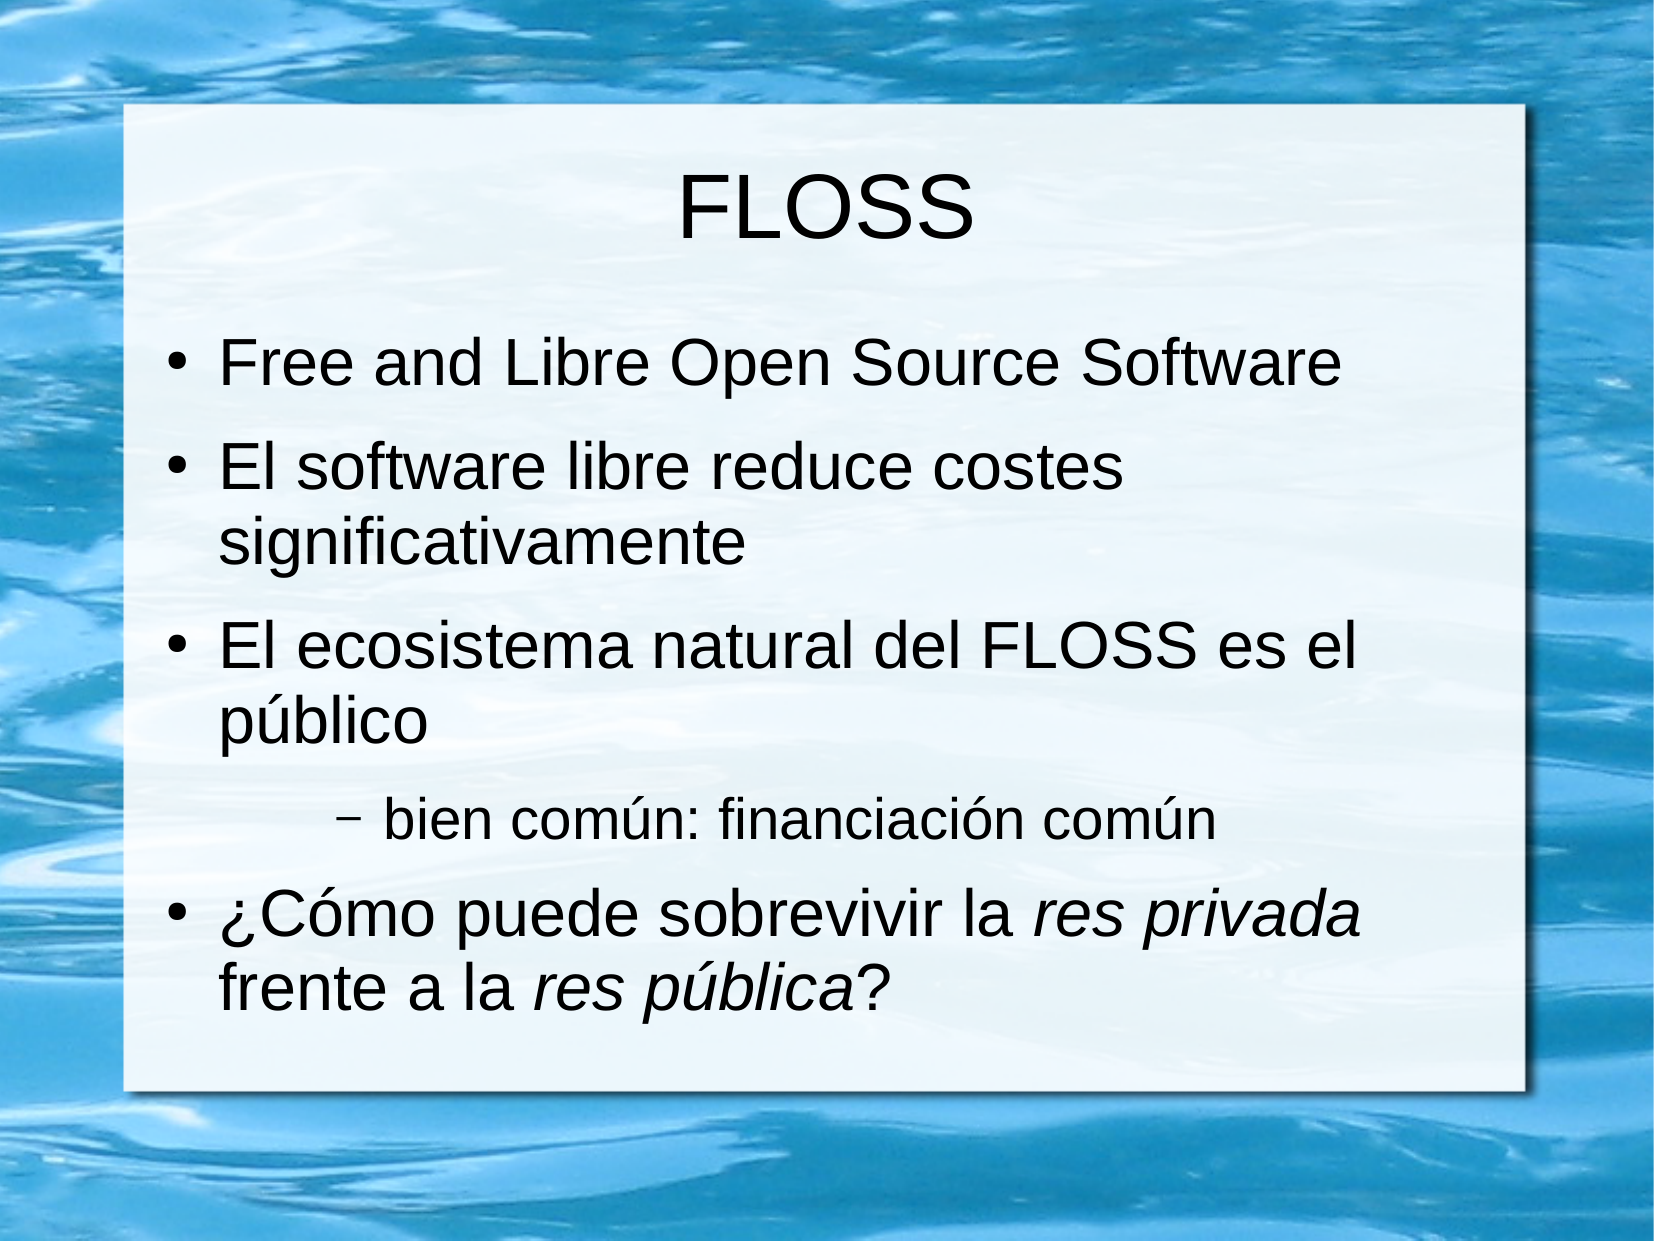

# FLOSS
Free and Libre Open Source Software
El software libre reduce costes significativamente
El ecosistema natural del FLOSS es el público
bien común: financiación común
¿Cómo puede sobrevivir la res privada frente a la res pública?